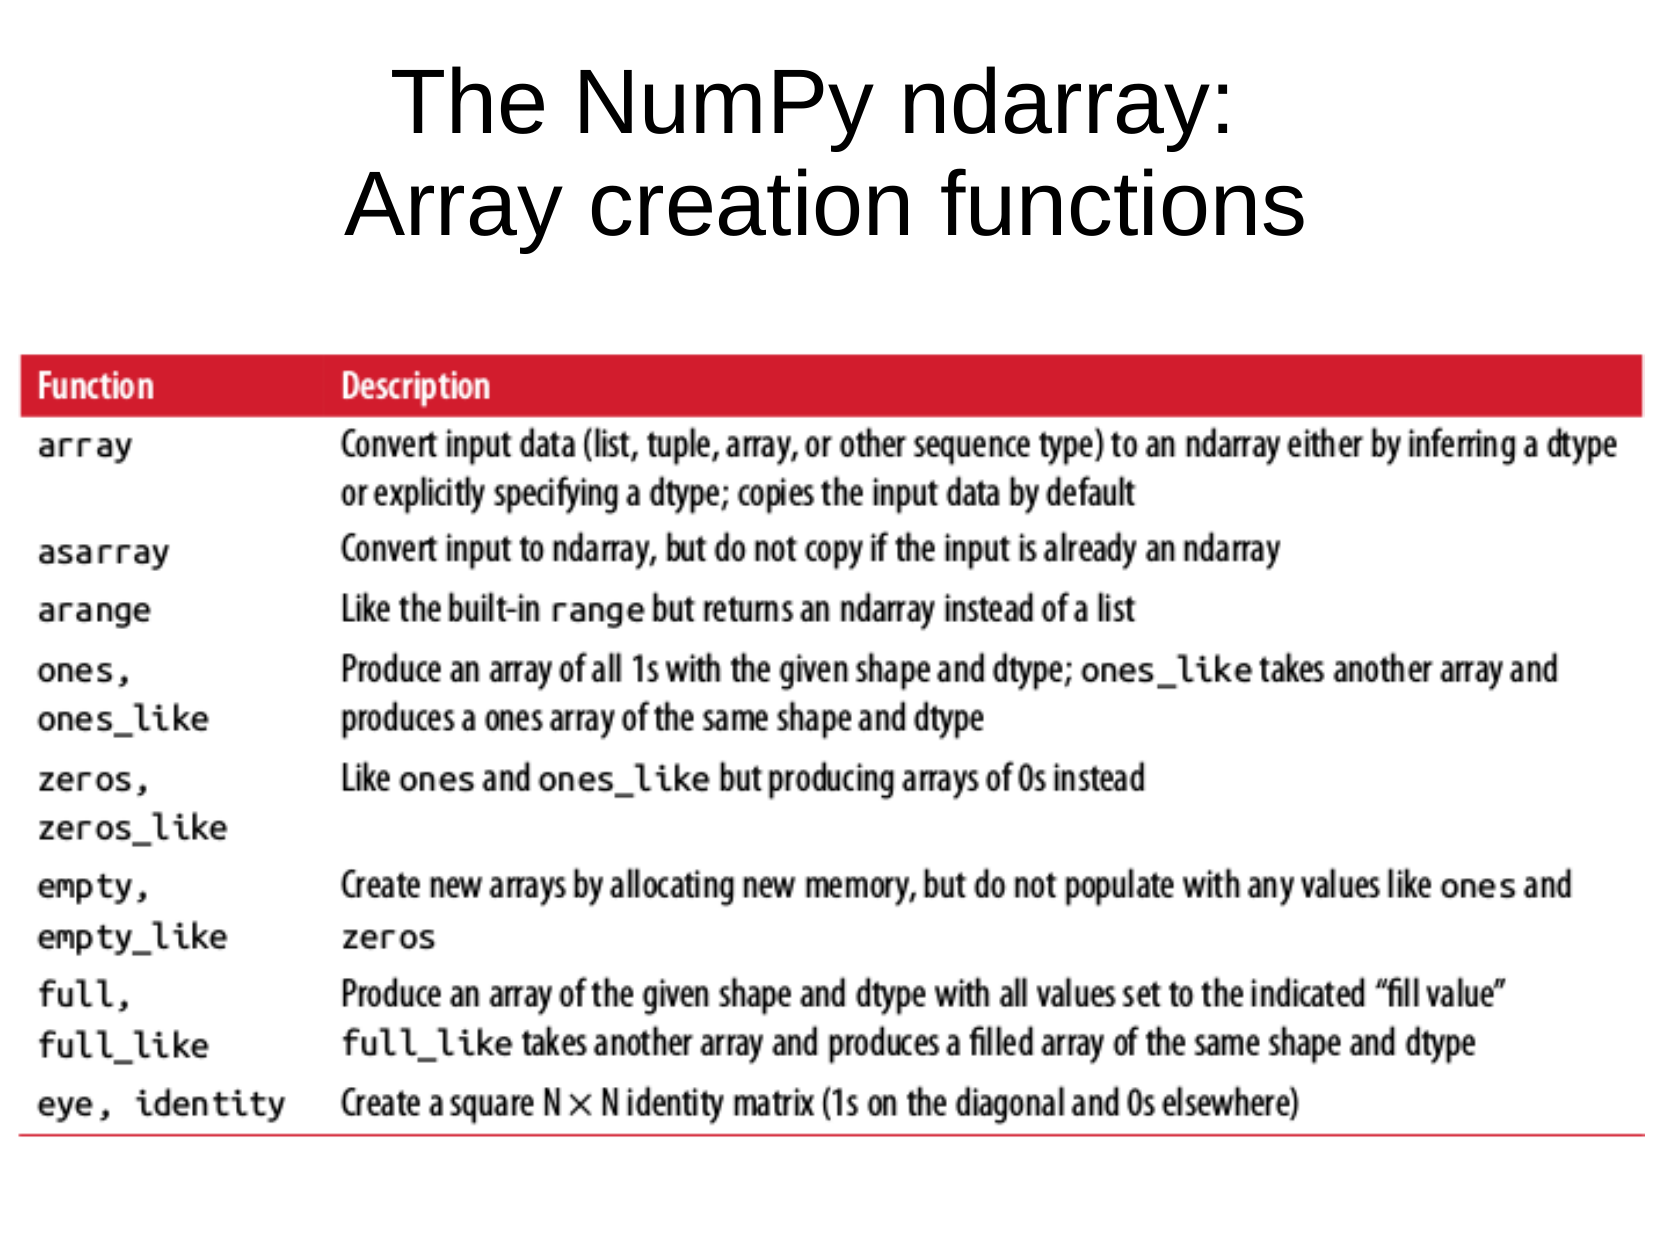

# The NumPy ndarray: Array creation functions